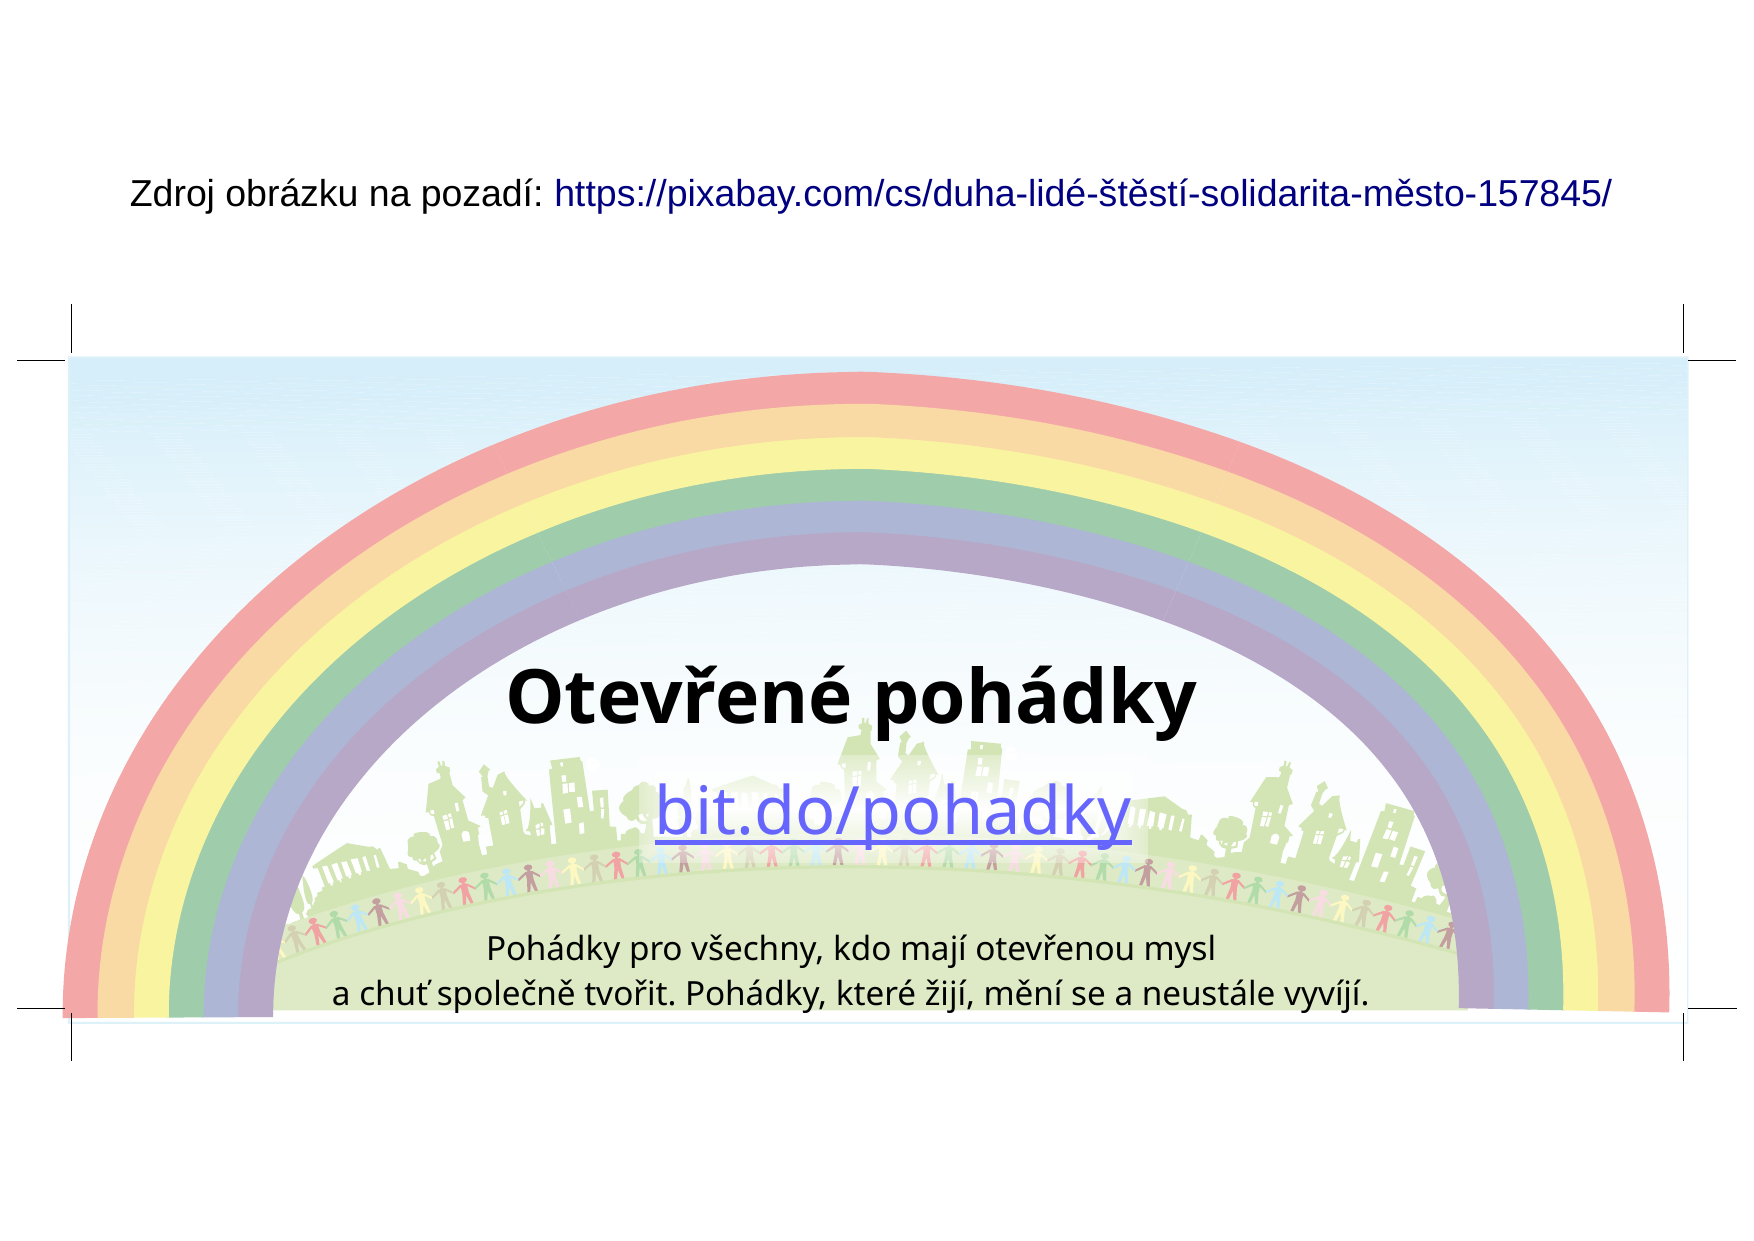

Zdroj obrázku na pozadí: https://pixabay.com/cs/duha-lidé-štěstí-solidarita-město-157845/
Otevřené pohádky
Pohádky pro všechny, kdo mají otevřenou mysl
a chuť společně tvořit. Pohádky, které žijí, mění se a neustále vyvíjí.
bit.do/pohadky